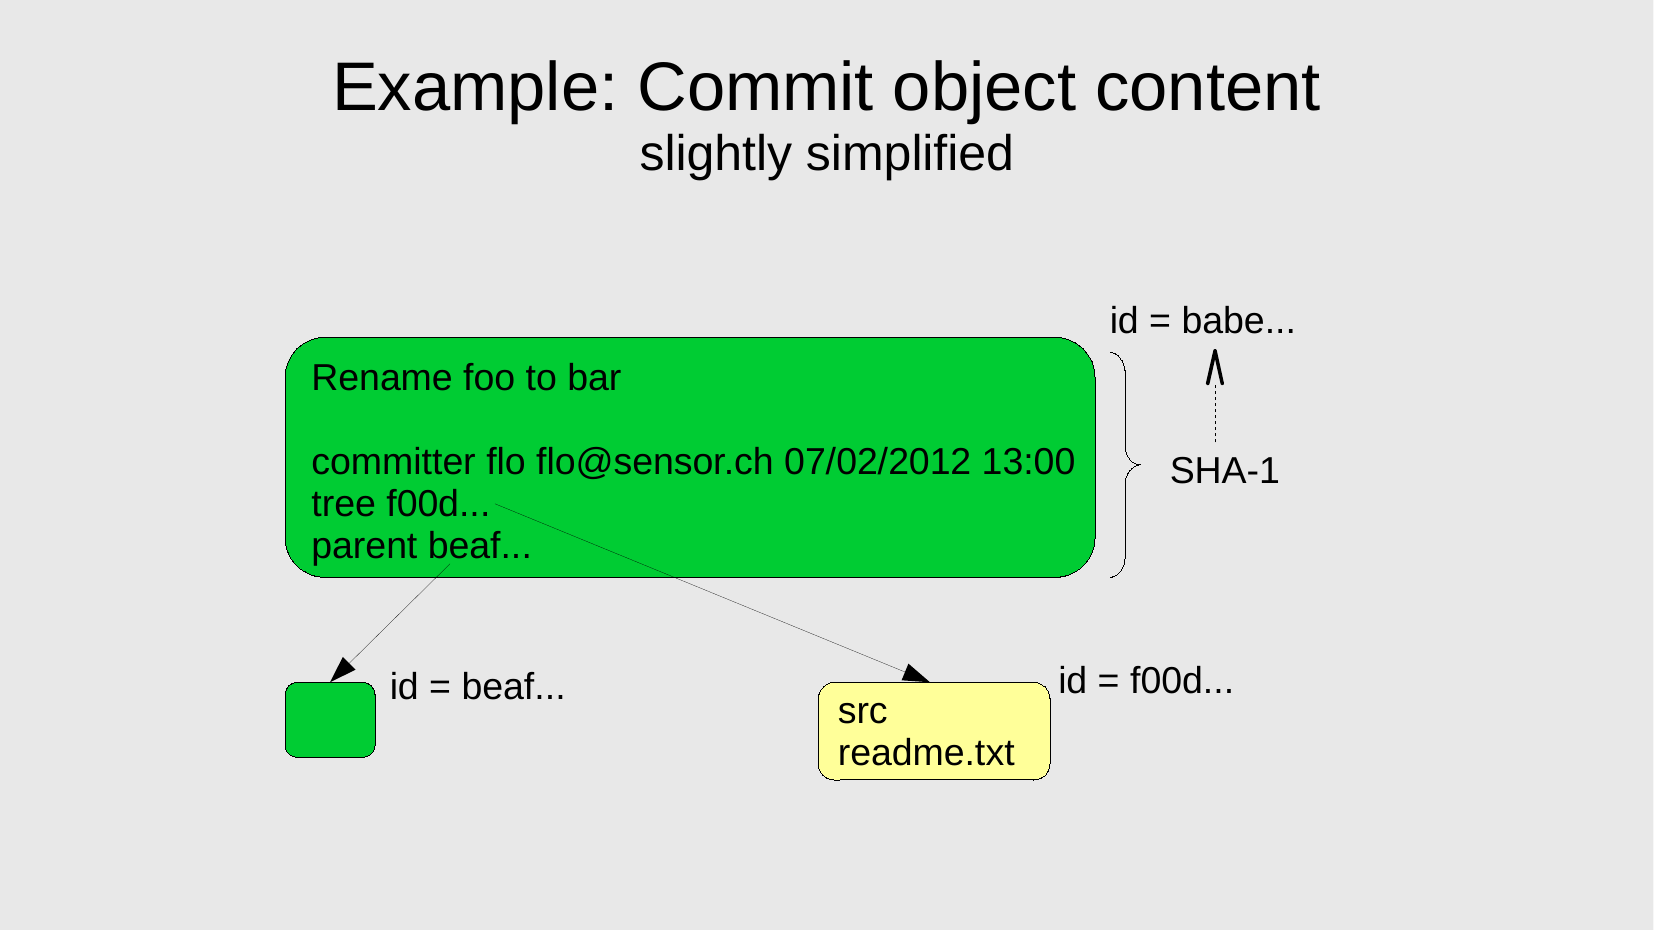

# Example: Commit object content slightly simplified
id = babe...
Rename foo to bar
committer flo flo@sensor.ch 07/02/2012 13:00
tree f00d...
parent beaf...
SHA-1
id = f00d...
id = beaf...
src
readme.txt